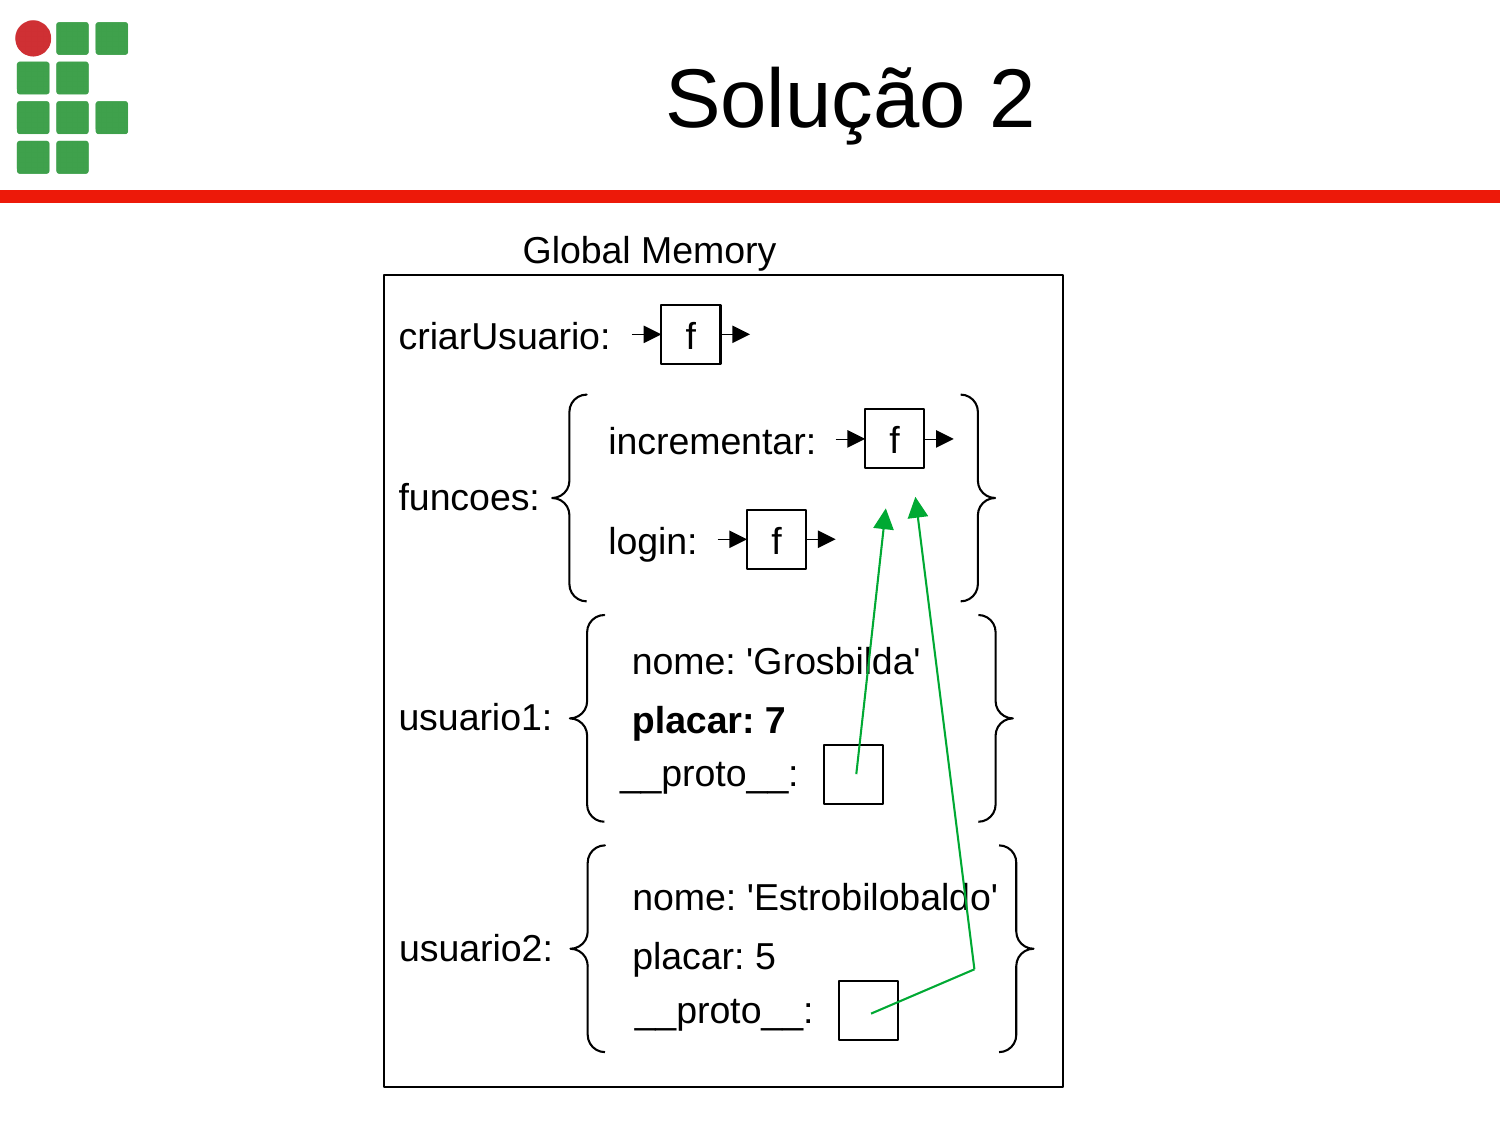

# Solução 2
Global Memory
criarUsuario:
f
incrementar:
f
funcoes:
login:
f
nome: 'Grosbilda'
usuario1:
placar: 7
__proto__:
nome: 'Estrobilobaldo'
usuario2:
placar: 5
__proto__: